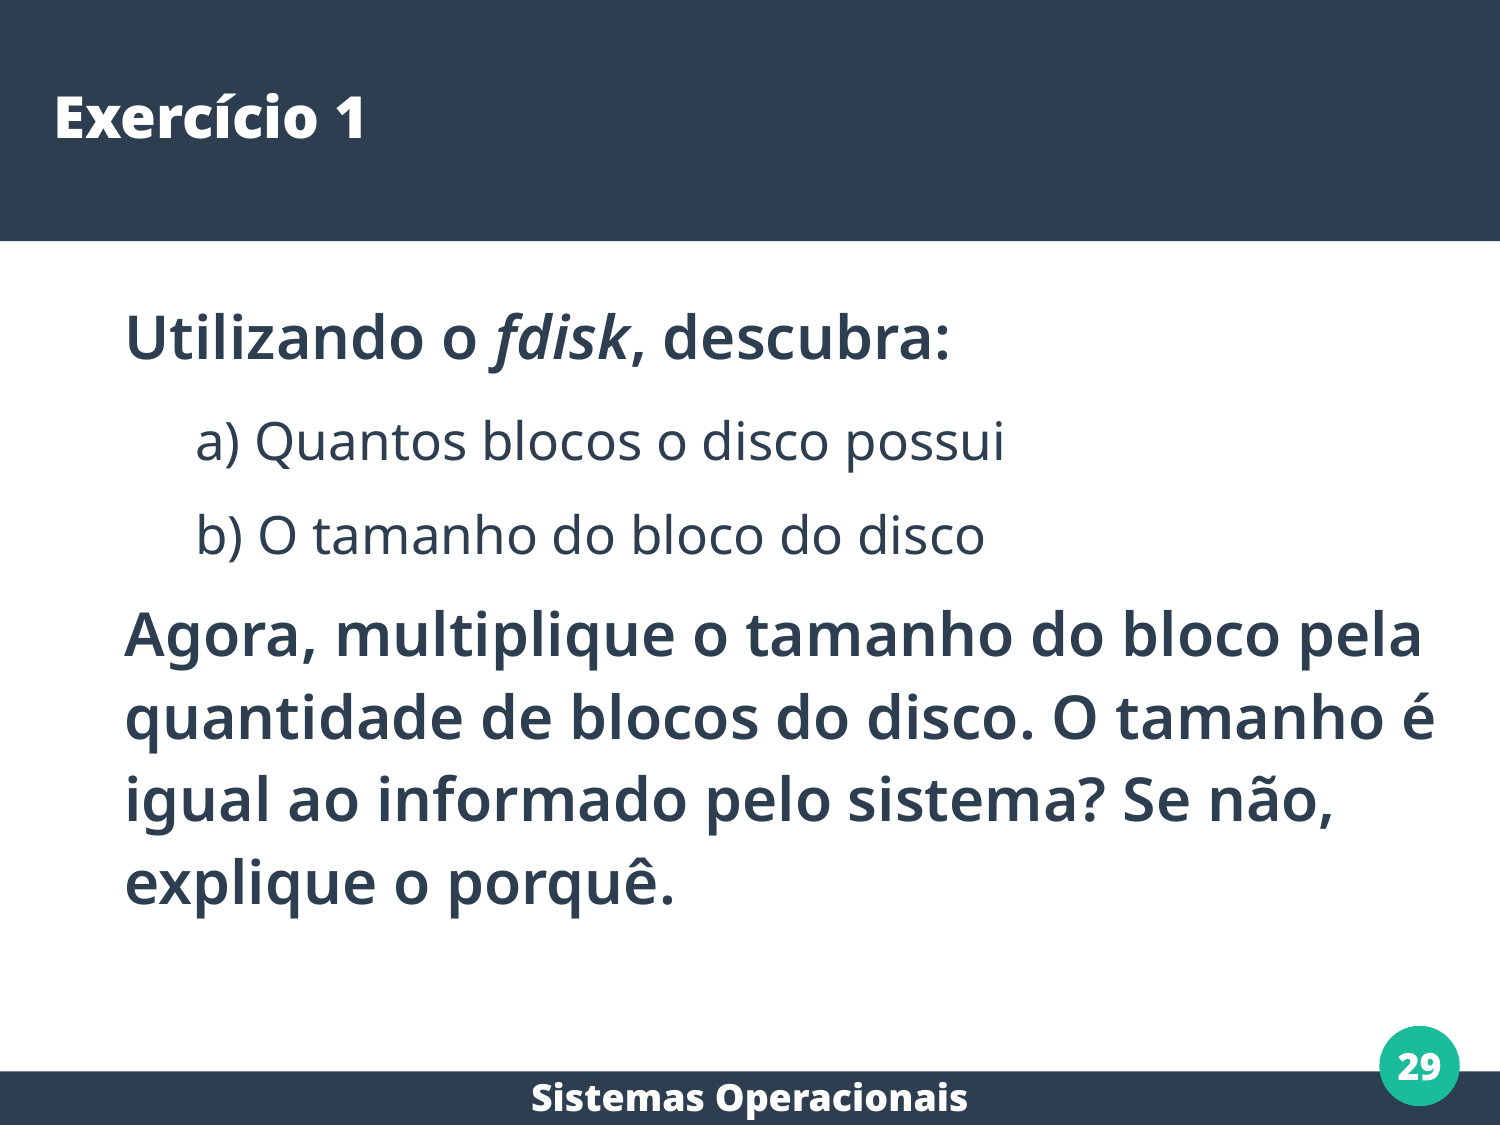

# Exercício 1
Utilizando o fdisk, descubra:
a) Quantos blocos o disco possui
b) O tamanho do bloco do disco
Agora, multiplique o tamanho do bloco pela quantidade de blocos do disco. O tamanho é igual ao informado pelo sistema? Se não, explique o porquê.
29
Sistemas Operacionais